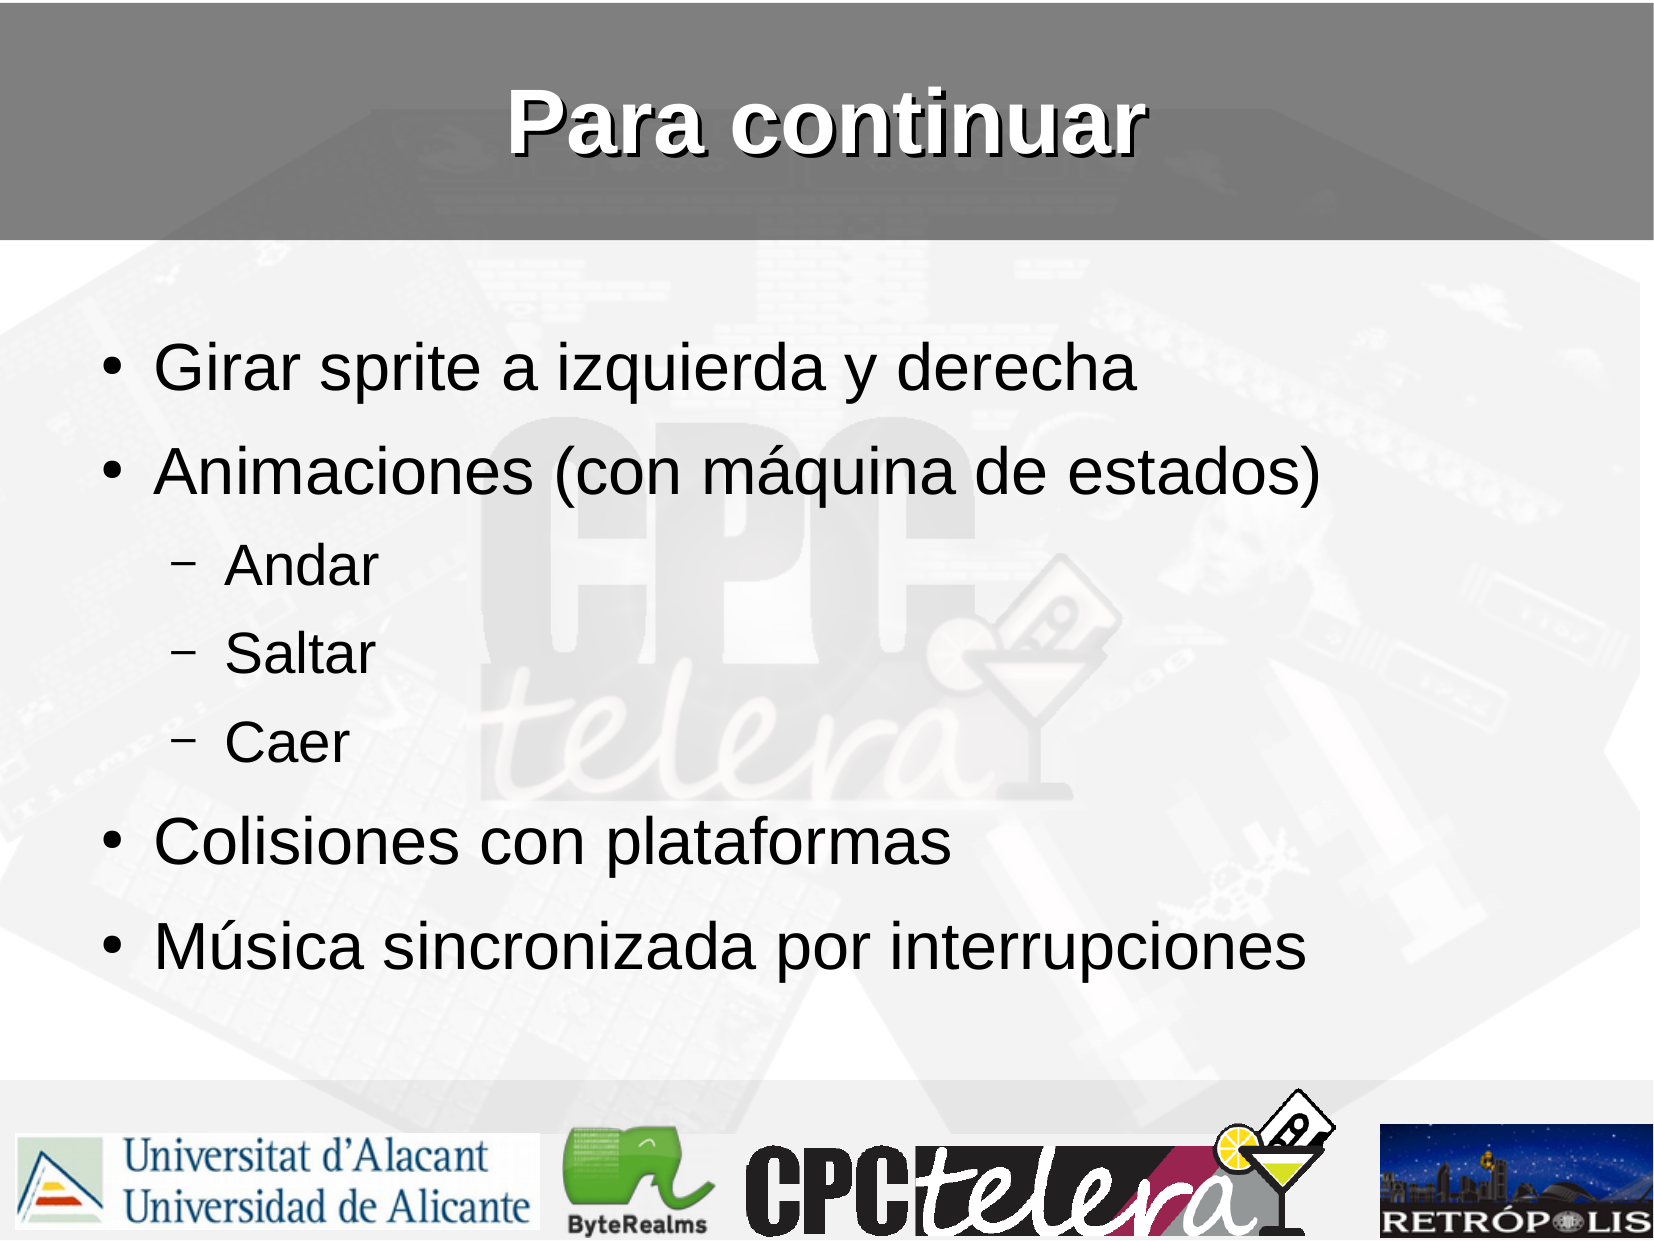

# Para continuar
Girar sprite a izquierda y derecha
Animaciones (con máquina de estados)
Andar
Saltar
Caer
Colisiones con plataformas
Música sincronizada por interrupciones